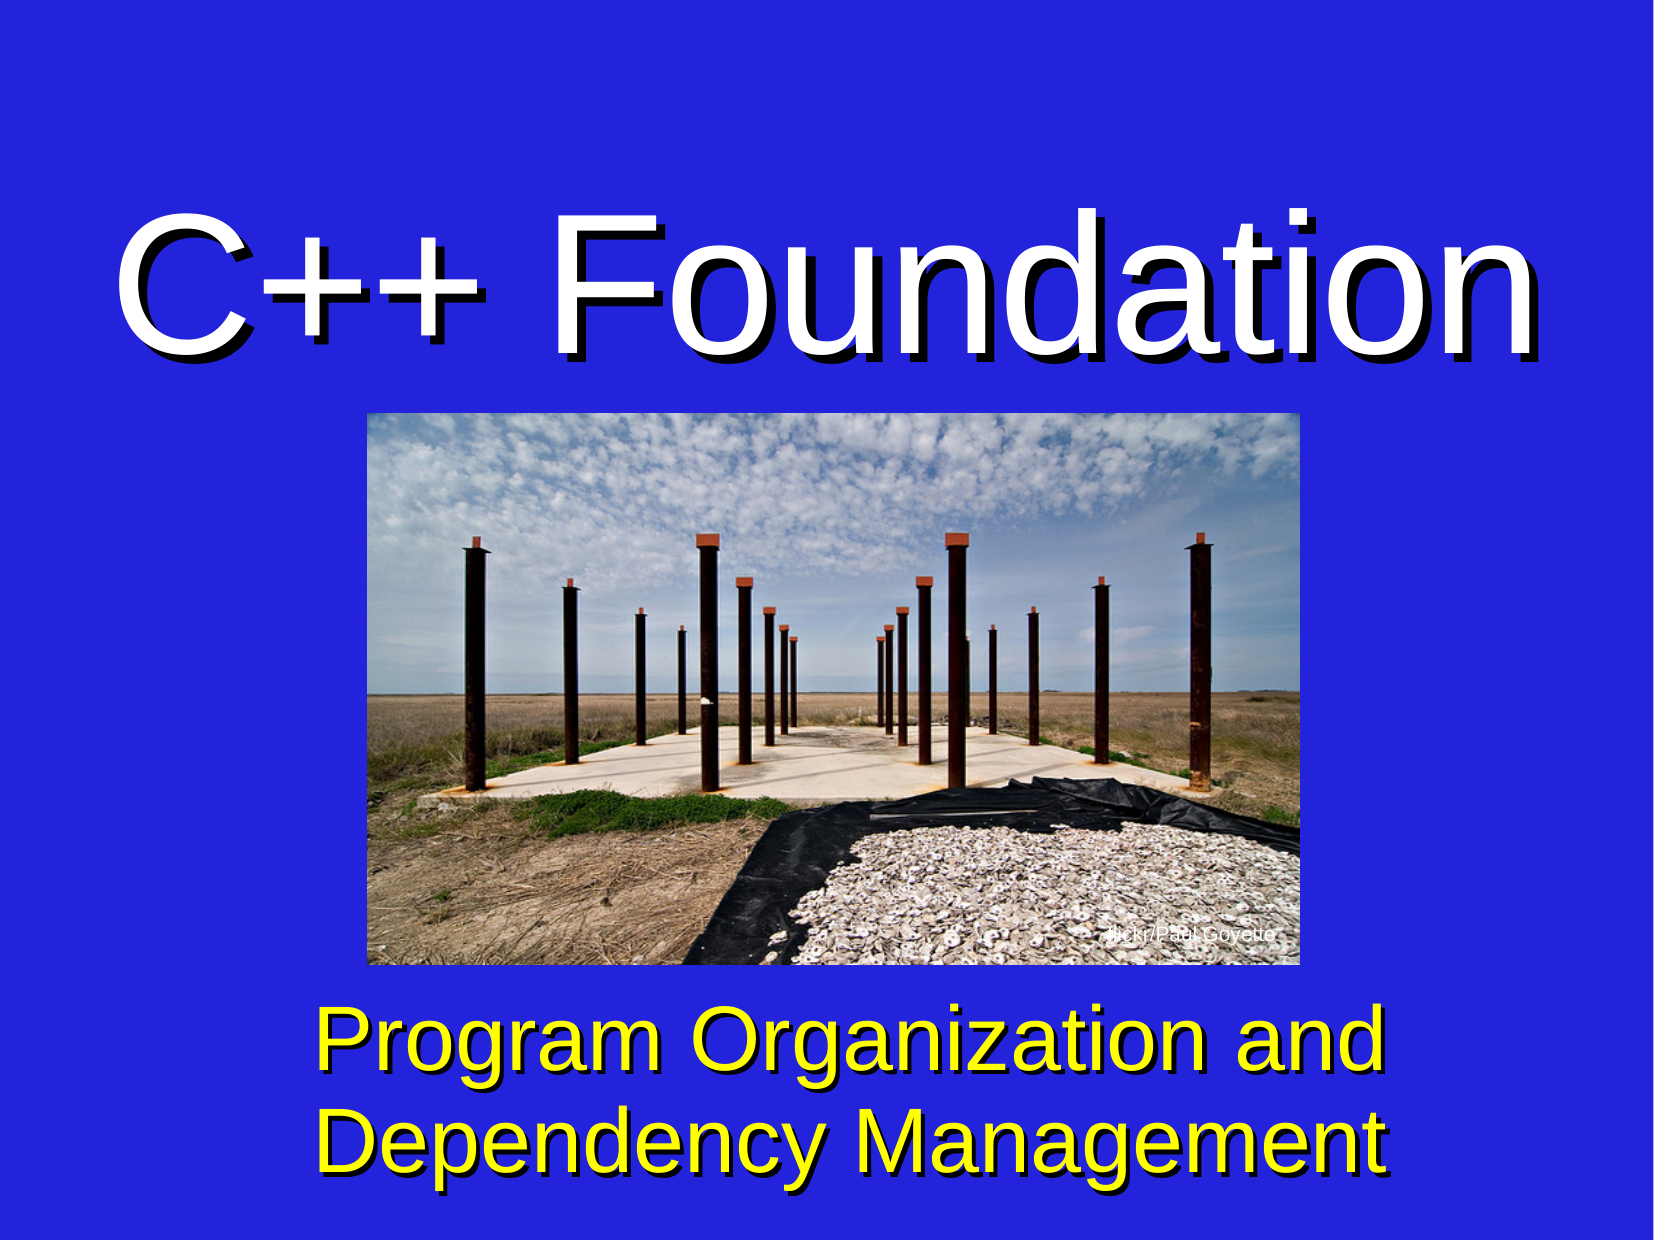

#
C++ Foundation
flickr/Paul Goyette
Program Organization and Dependency Management